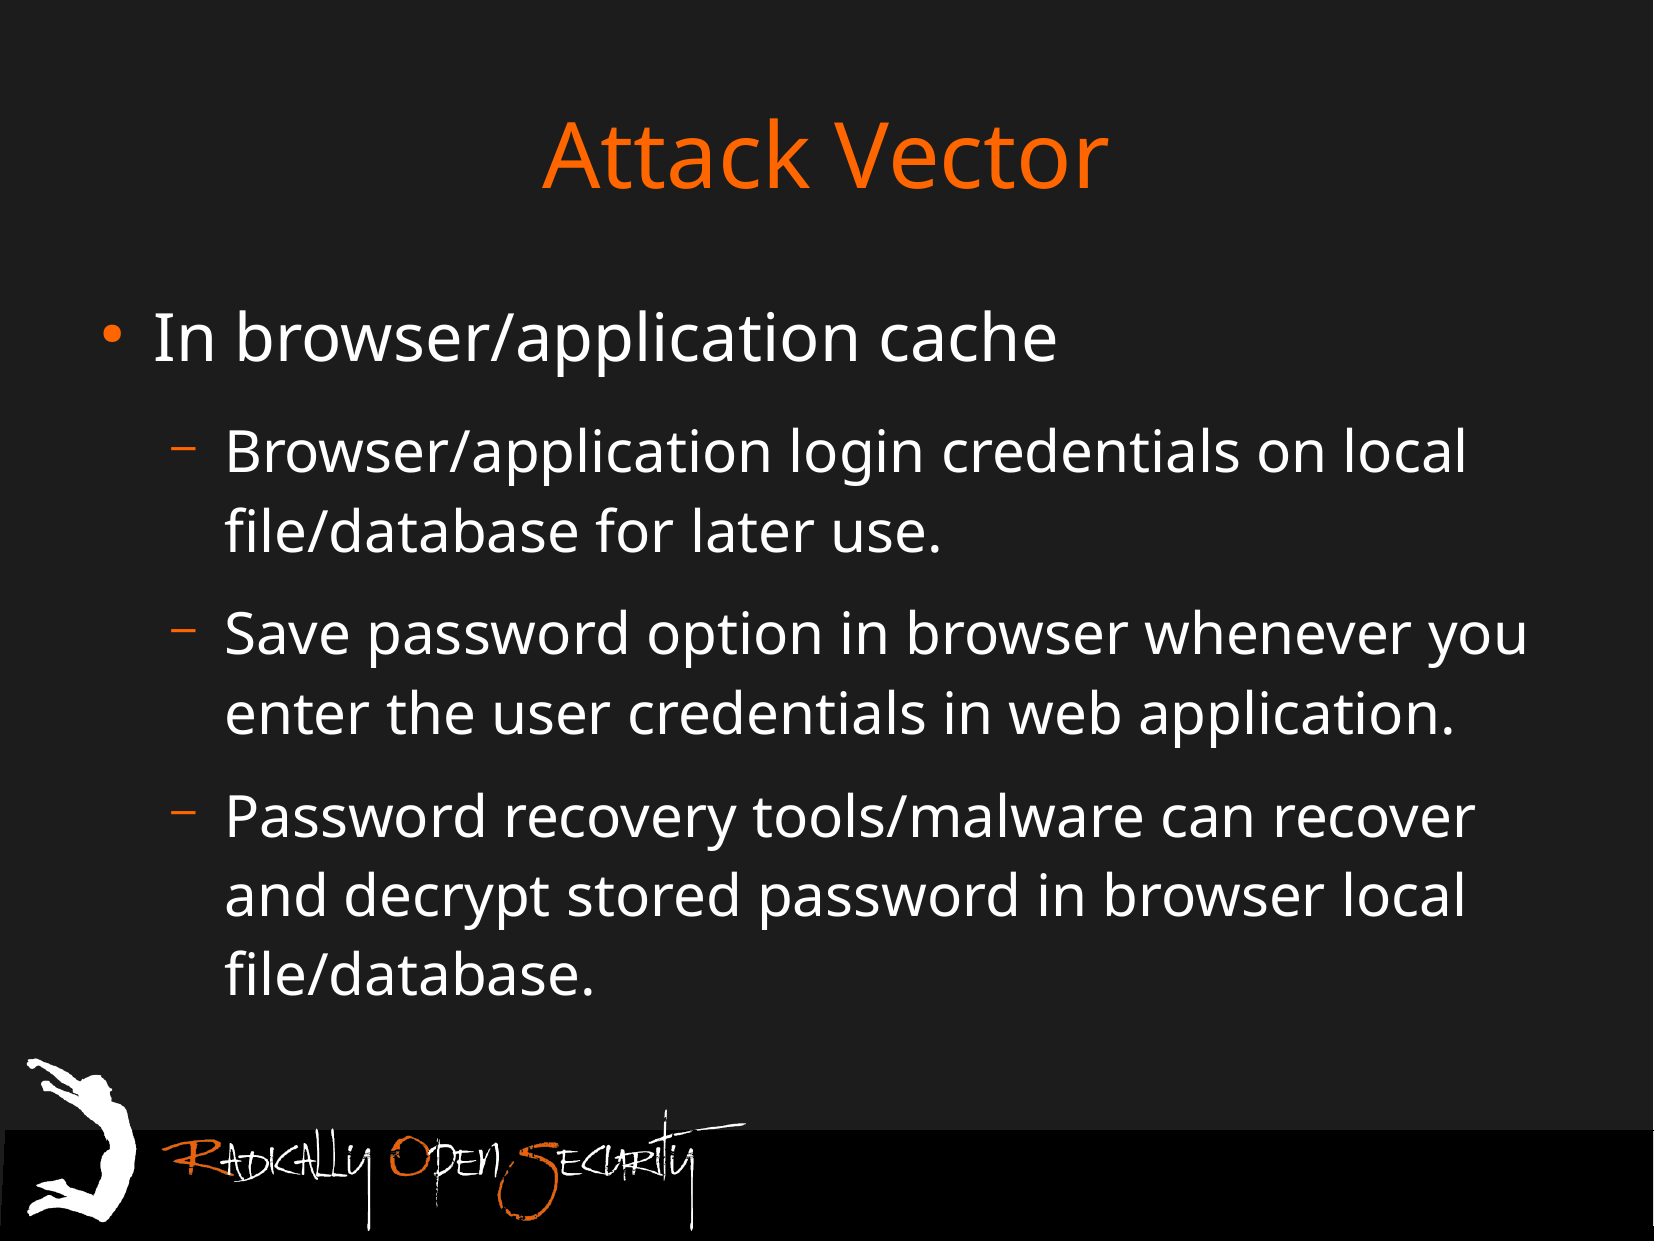

# Attack Vector
In browser/application cache
Browser/application login credentials on local file/database for later use.
Save password option in browser whenever you enter the user credentials in web application.
Password recovery tools/malware can recover and decrypt stored password in browser local file/database.